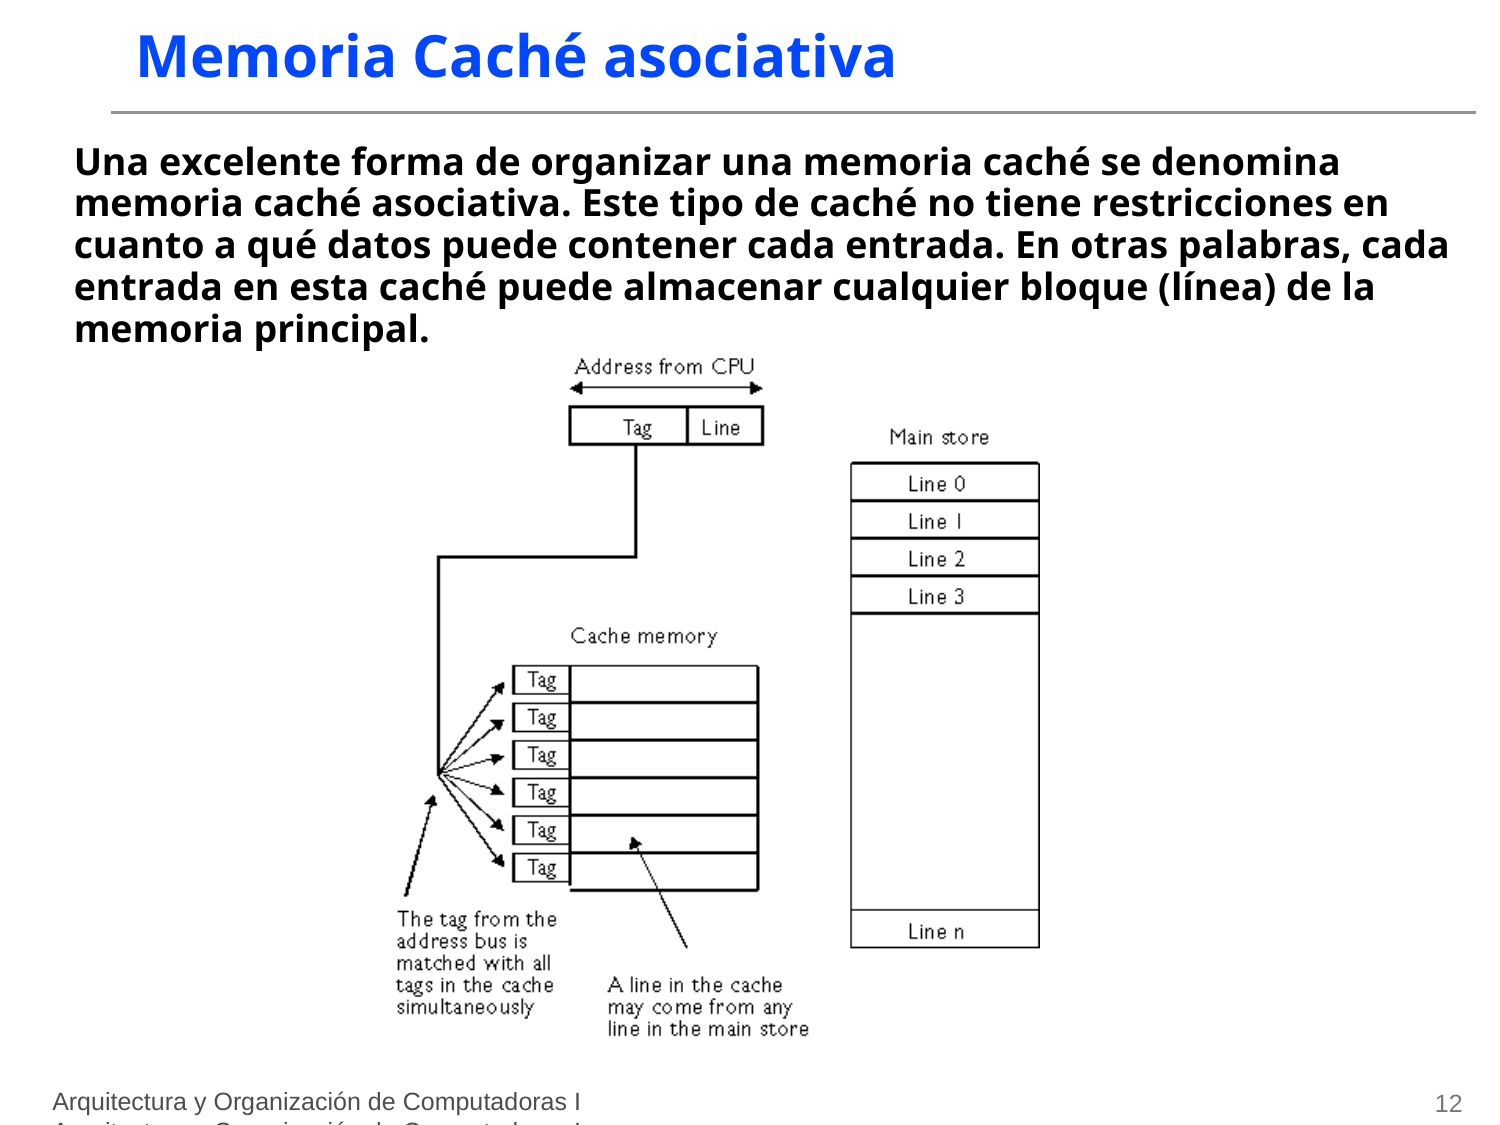

# Memoria Caché asociativa
Una excelente forma de organizar una memoria caché se denomina memoria caché asociativa. Este tipo de caché no tiene restricciones en cuanto a qué datos puede contener cada entrada. En otras palabras, cada entrada en esta caché puede almacenar cualquier bloque (línea) de la memoria principal.
Arquitectura y Organización de Computadoras I
12